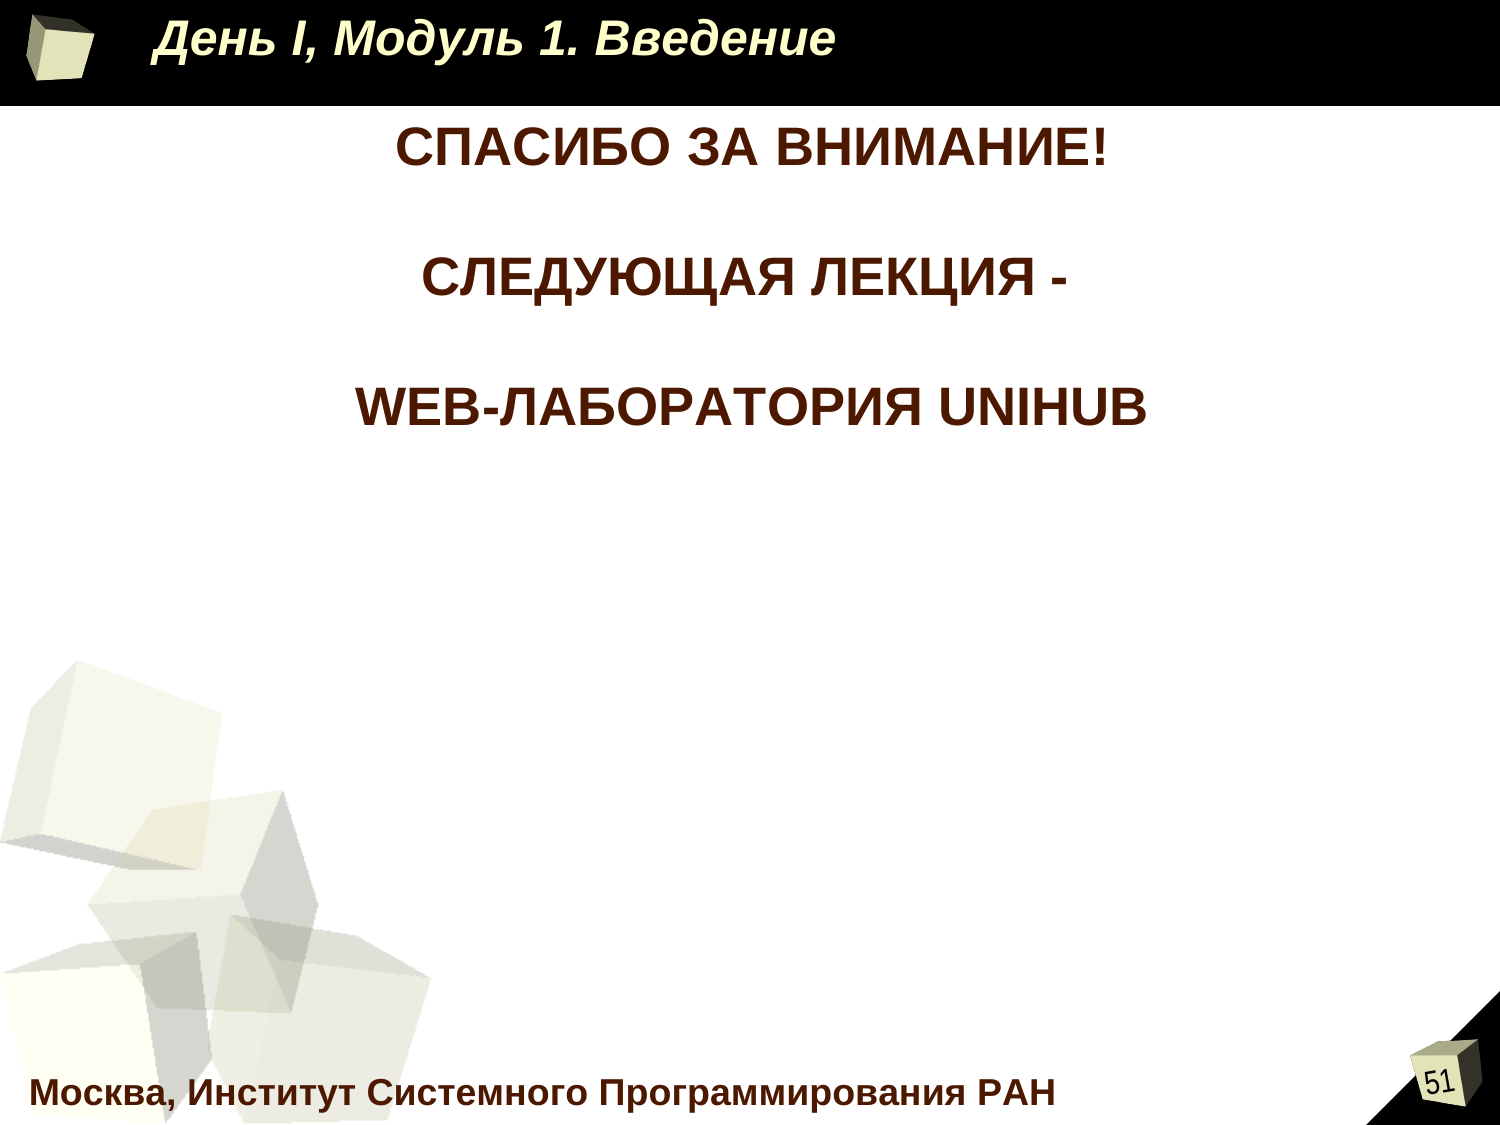

СПАСИБО ЗА ВНИМАНИЕ!
СЛЕДУЮЩАЯ ЛЕКЦИЯ -
WEB-ЛАБОРАТОРИЯ UNIHUB